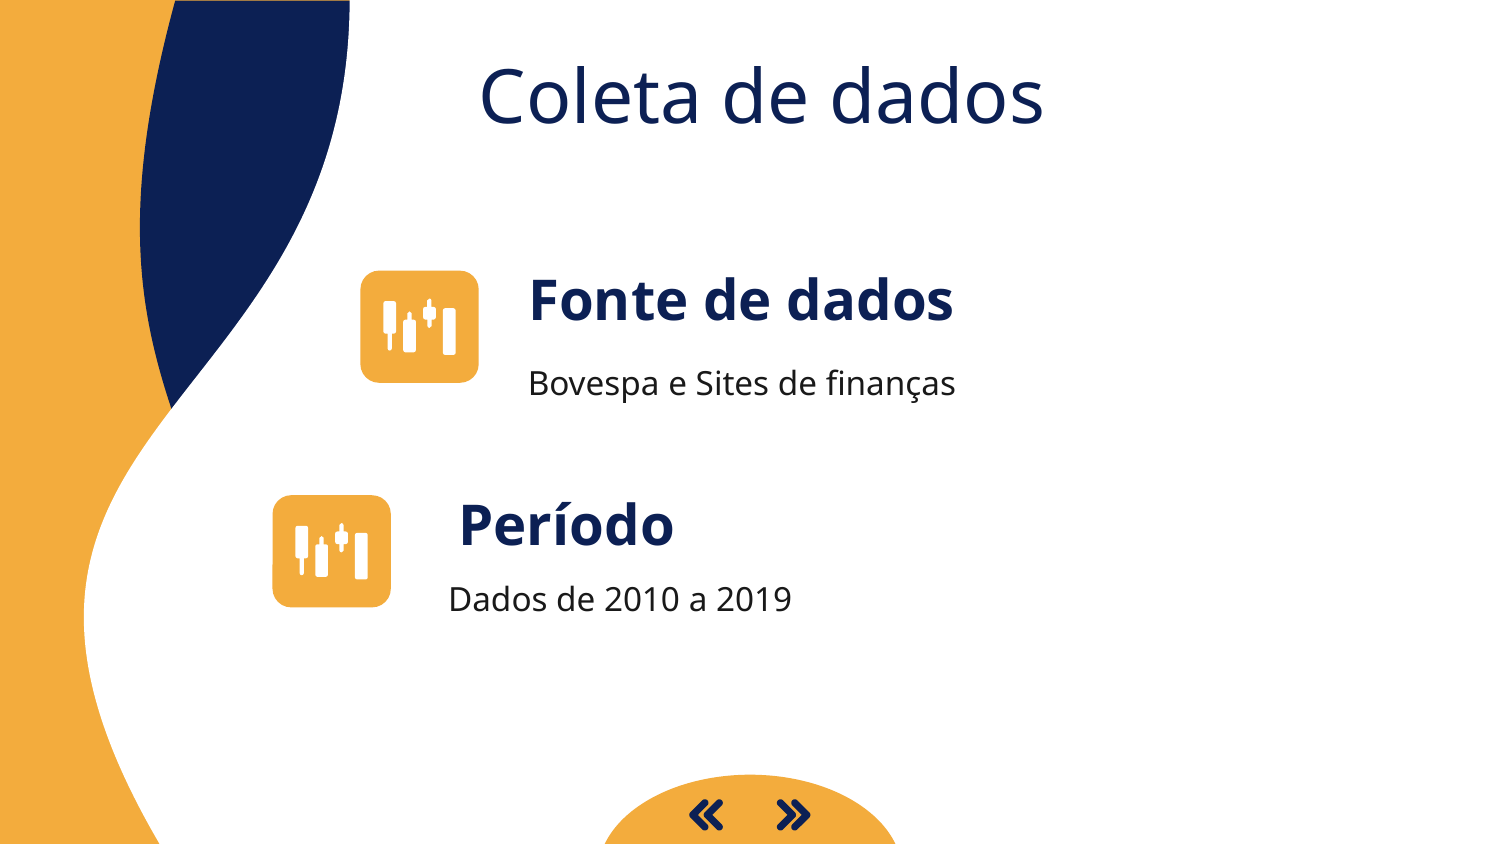

# Coleta de dados
Fonte de dados
Bovespa e Sites de finanças
Período
Dados de 2010 a 2019